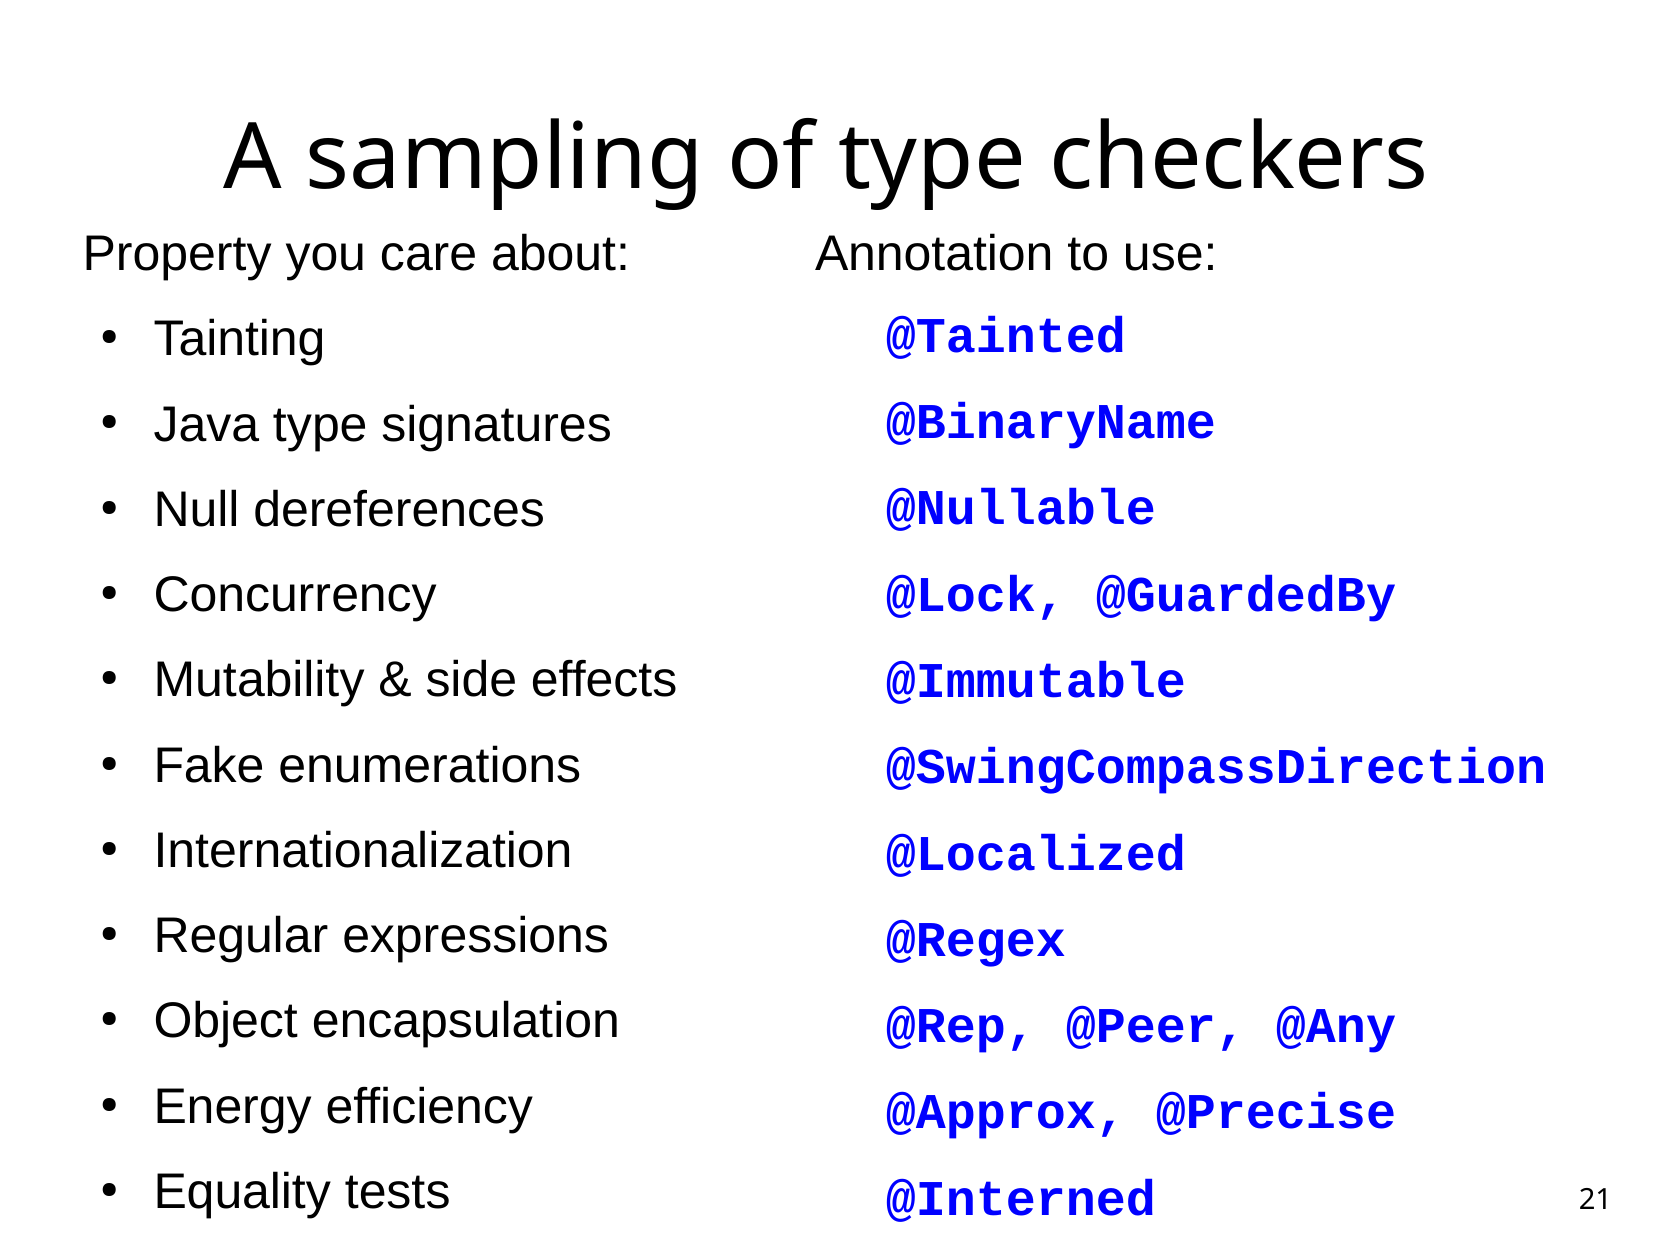

# A sampling of type checkers
Property you care about:
Tainting
Java type signatures
Null dereferences
Concurrency
Mutability & side effects
Fake enumerations
Internationalization
Regular expressions
Object encapsulation
Energy efficiency
Equality tests
Annotation to use:
@Tainted
@BinaryName
@Nullable
@Lock, @GuardedBy
@Immutable
@SwingCompassDirection
@Localized
@Regex
@Rep, @Peer, @Any
@Approx, @Precise
@Interned
21